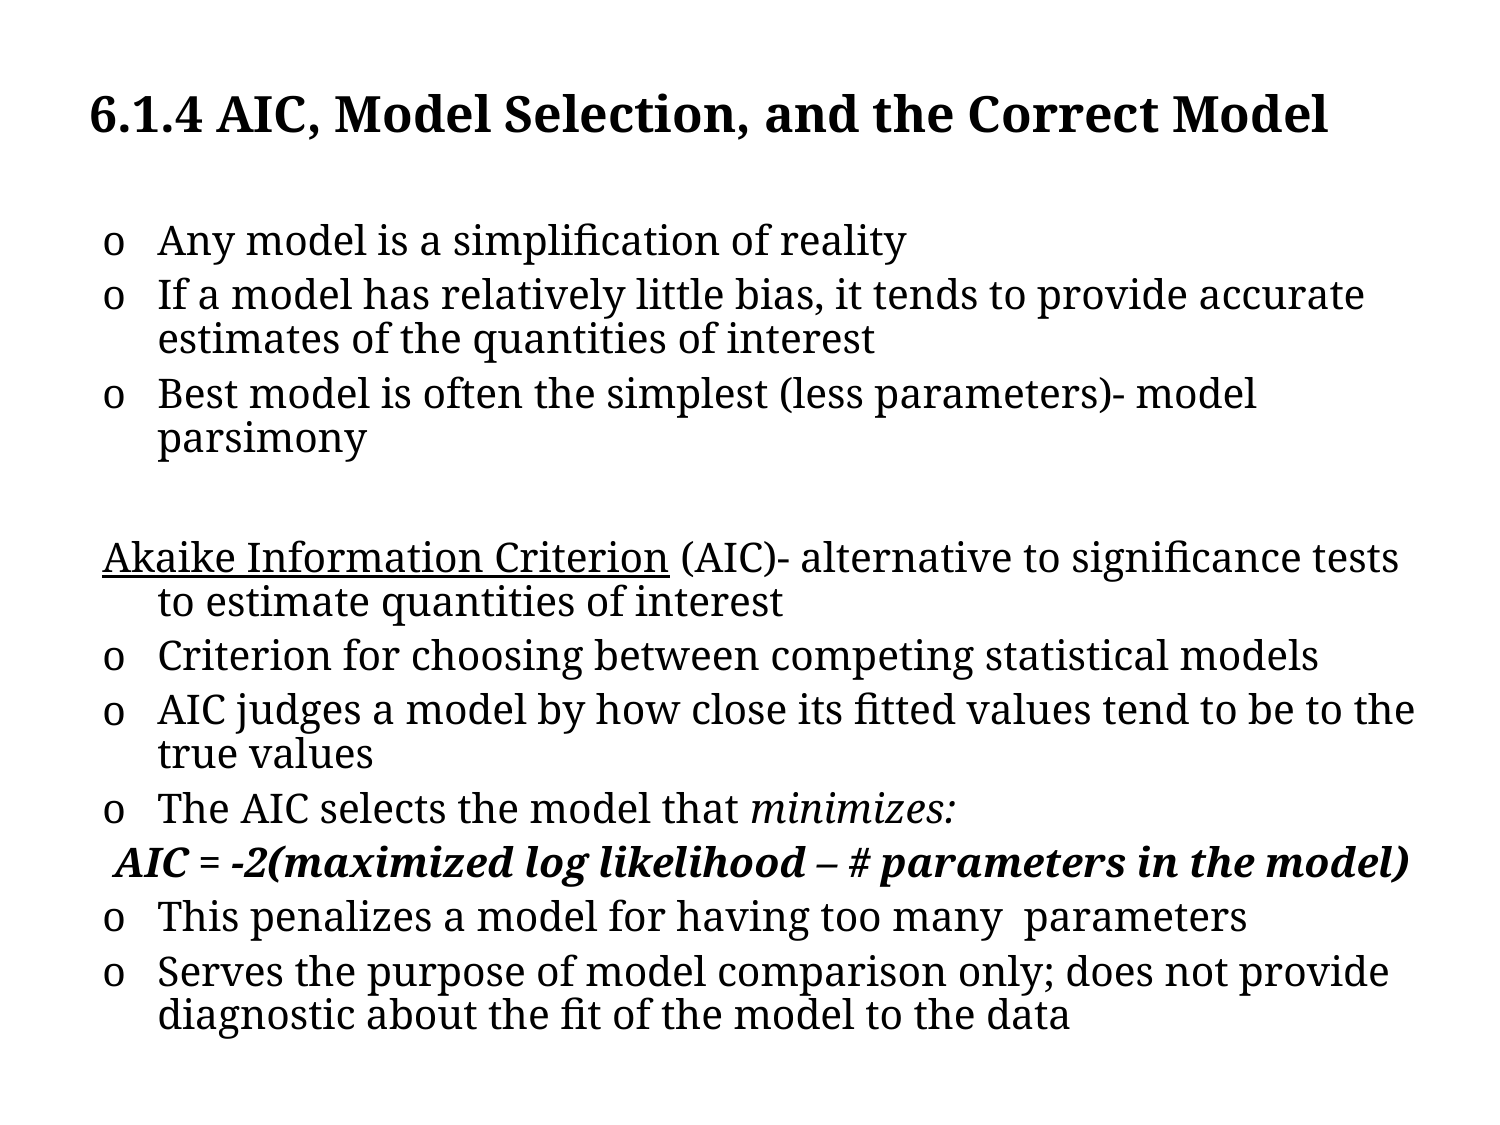

# 6.1.4 AIC, Model Selection, and the Correct Model
Any model is a simplification of reality
If a model has relatively little bias, it tends to provide accurate estimates of the quantities of interest
Best model is often the simplest (less parameters)- model parsimony
Akaike Information Criterion (AIC)- alternative to significance tests to estimate quantities of interest
Criterion for choosing between competing statistical models
AIC judges a model by how close its fitted values tend to be to the true values
The AIC selects the model that minimizes:
AIC = -2(maximized log likelihood – # parameters in the model)
This penalizes a model for having too many parameters
Serves the purpose of model comparison only; does not provide diagnostic about the fit of the model to the data